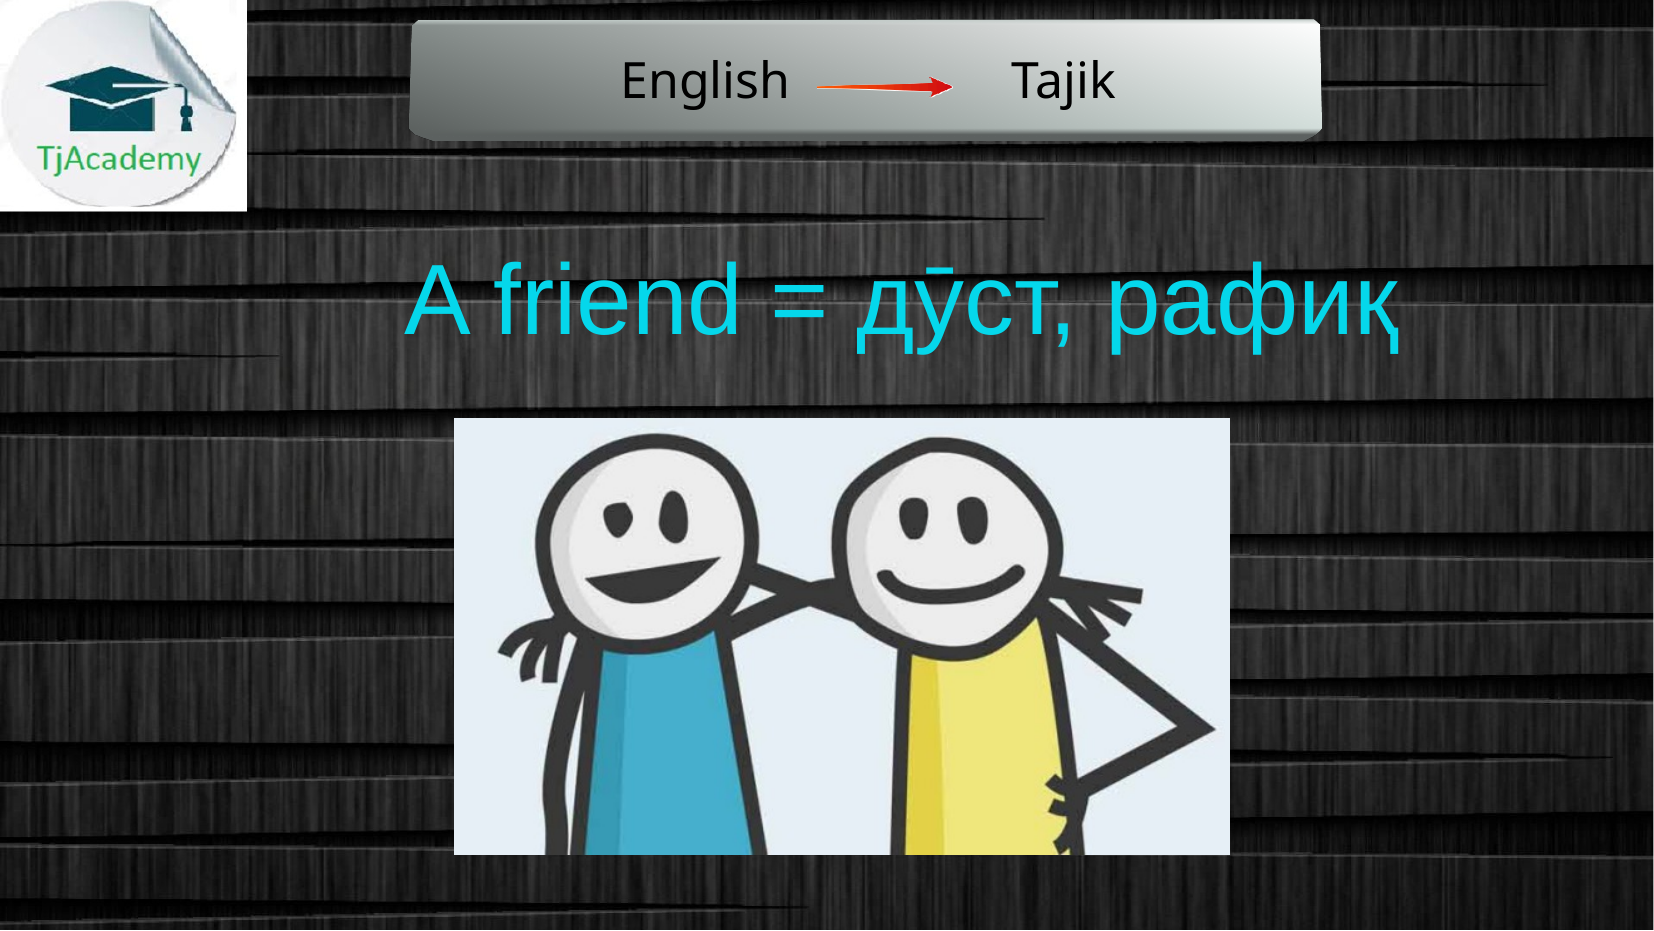

English Tajik
#
A friend = дӯст, рафиқ